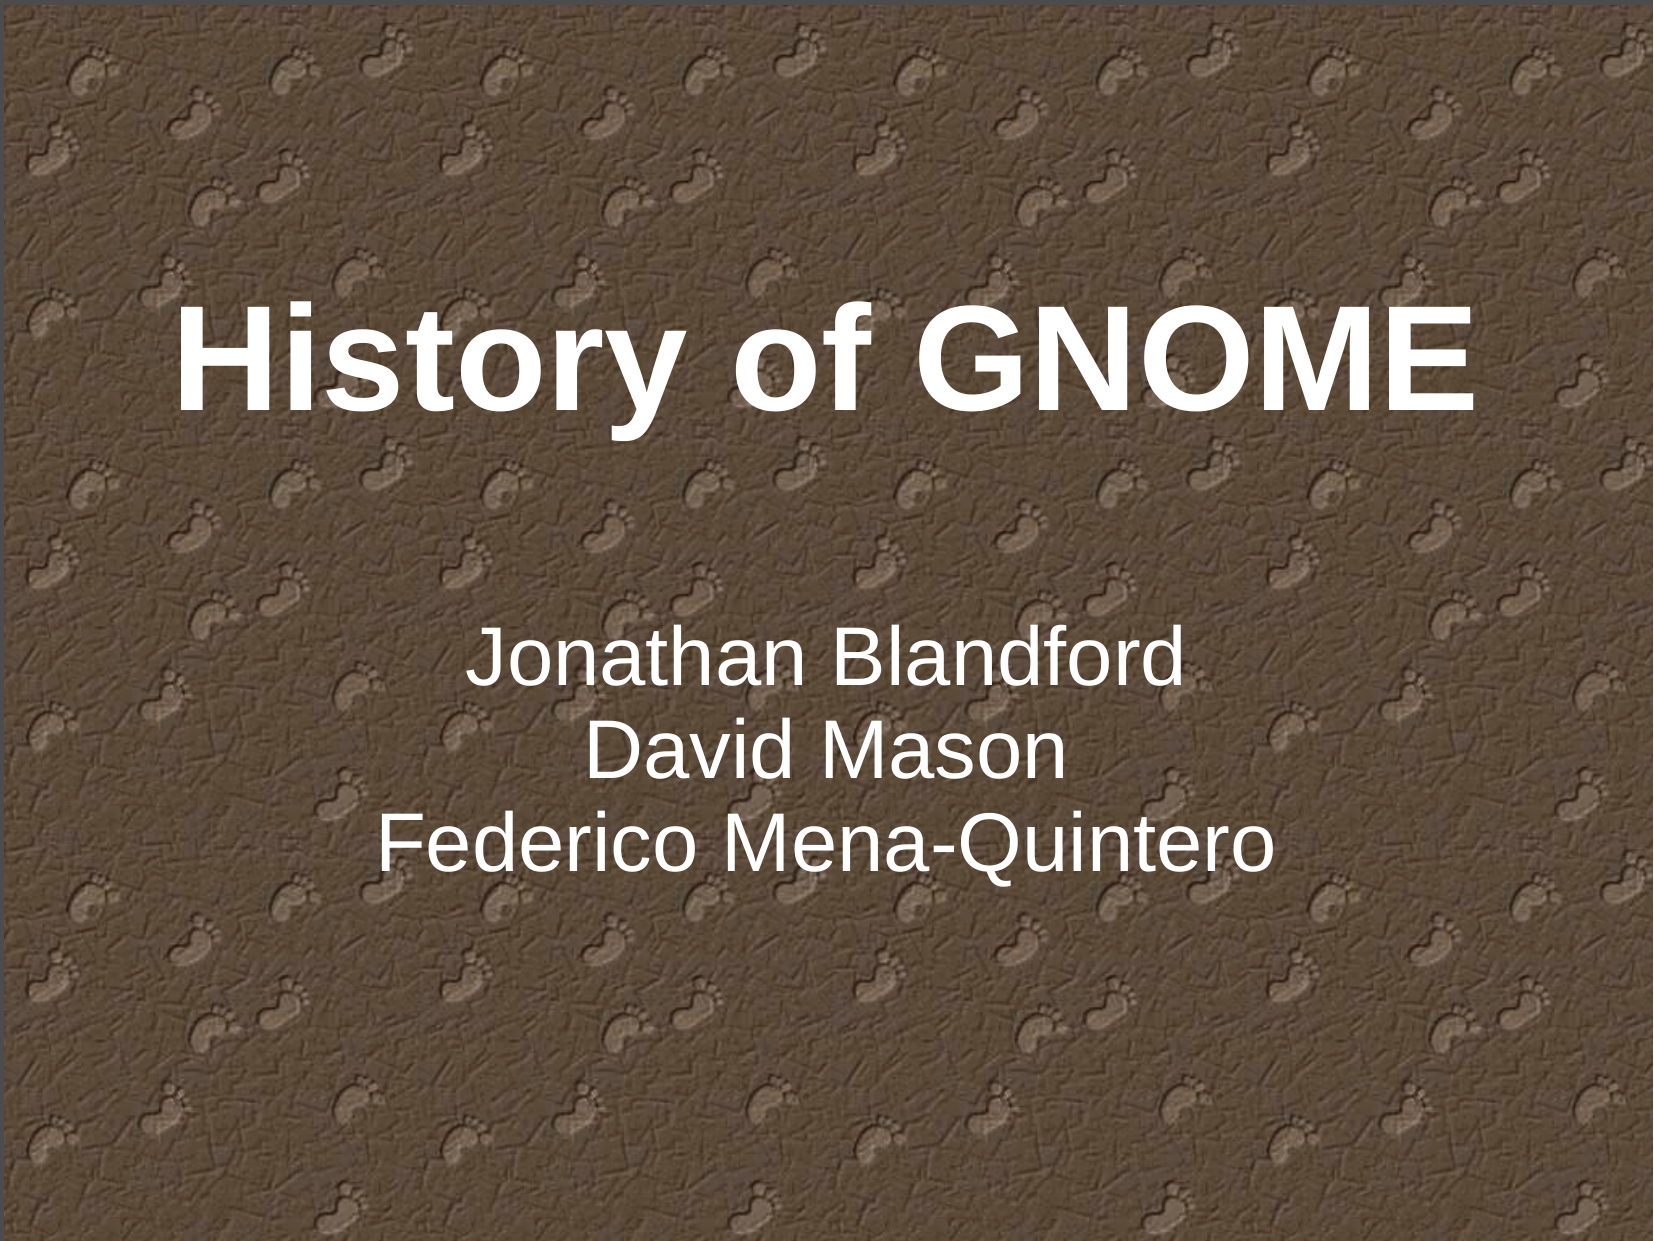

# History of GNOME Jonathan Blandford David Mason Federico Mena-Quintero